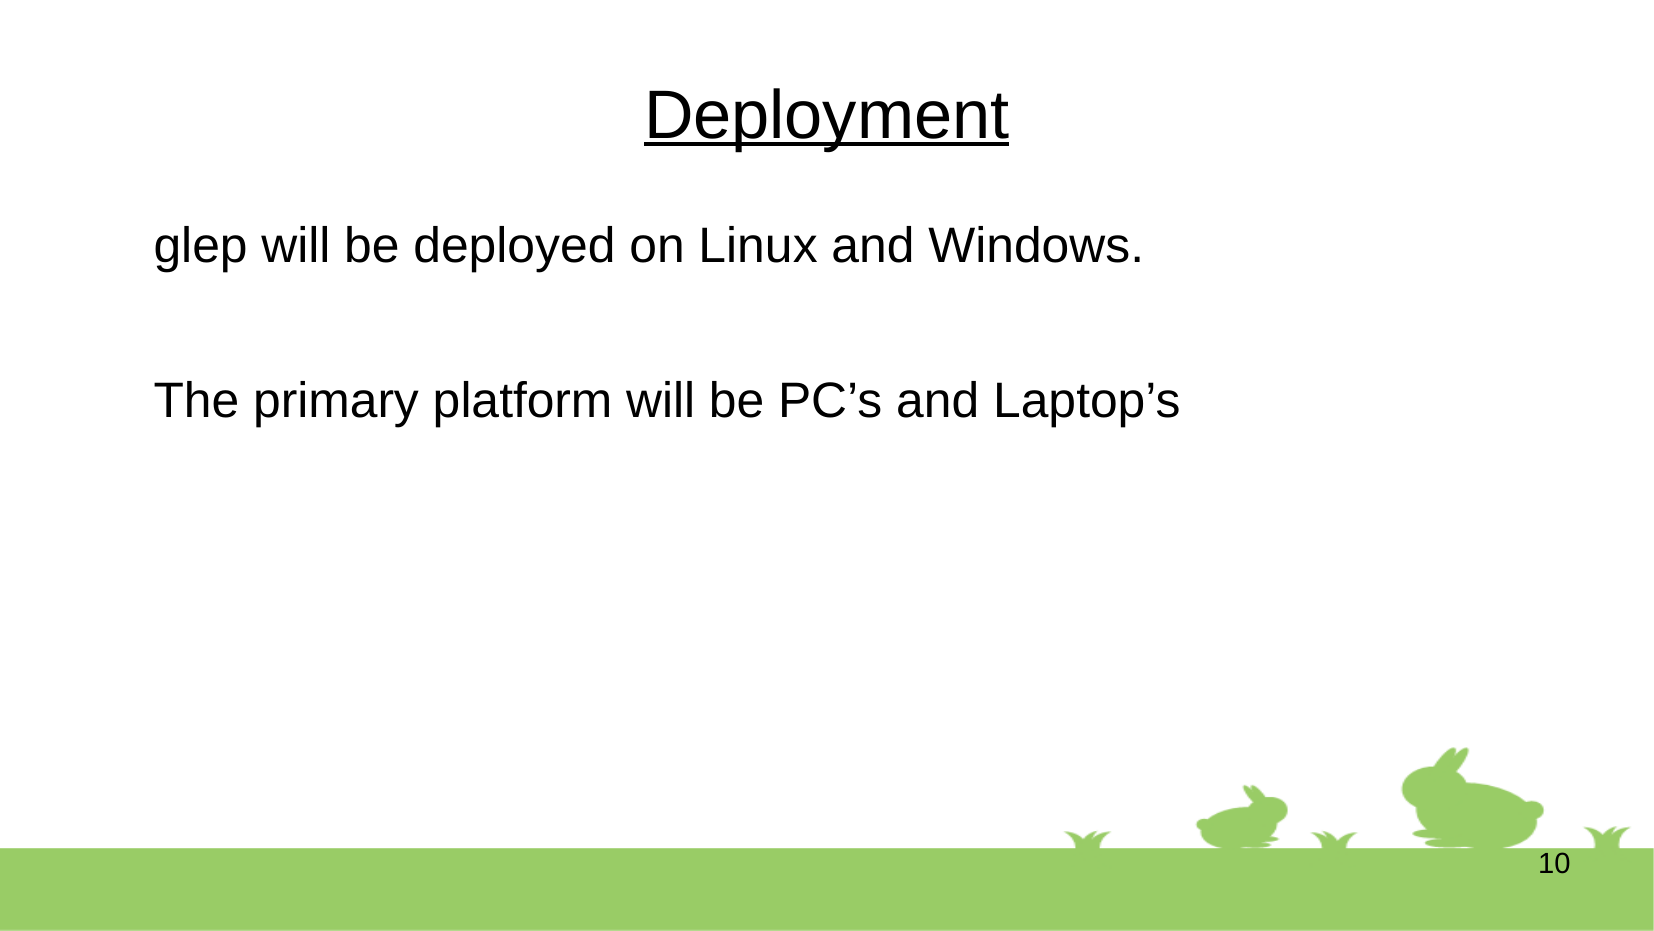

# Deployment
glep will be deployed on Linux and Windows.
The primary platform will be PC’s and Laptop’s
10